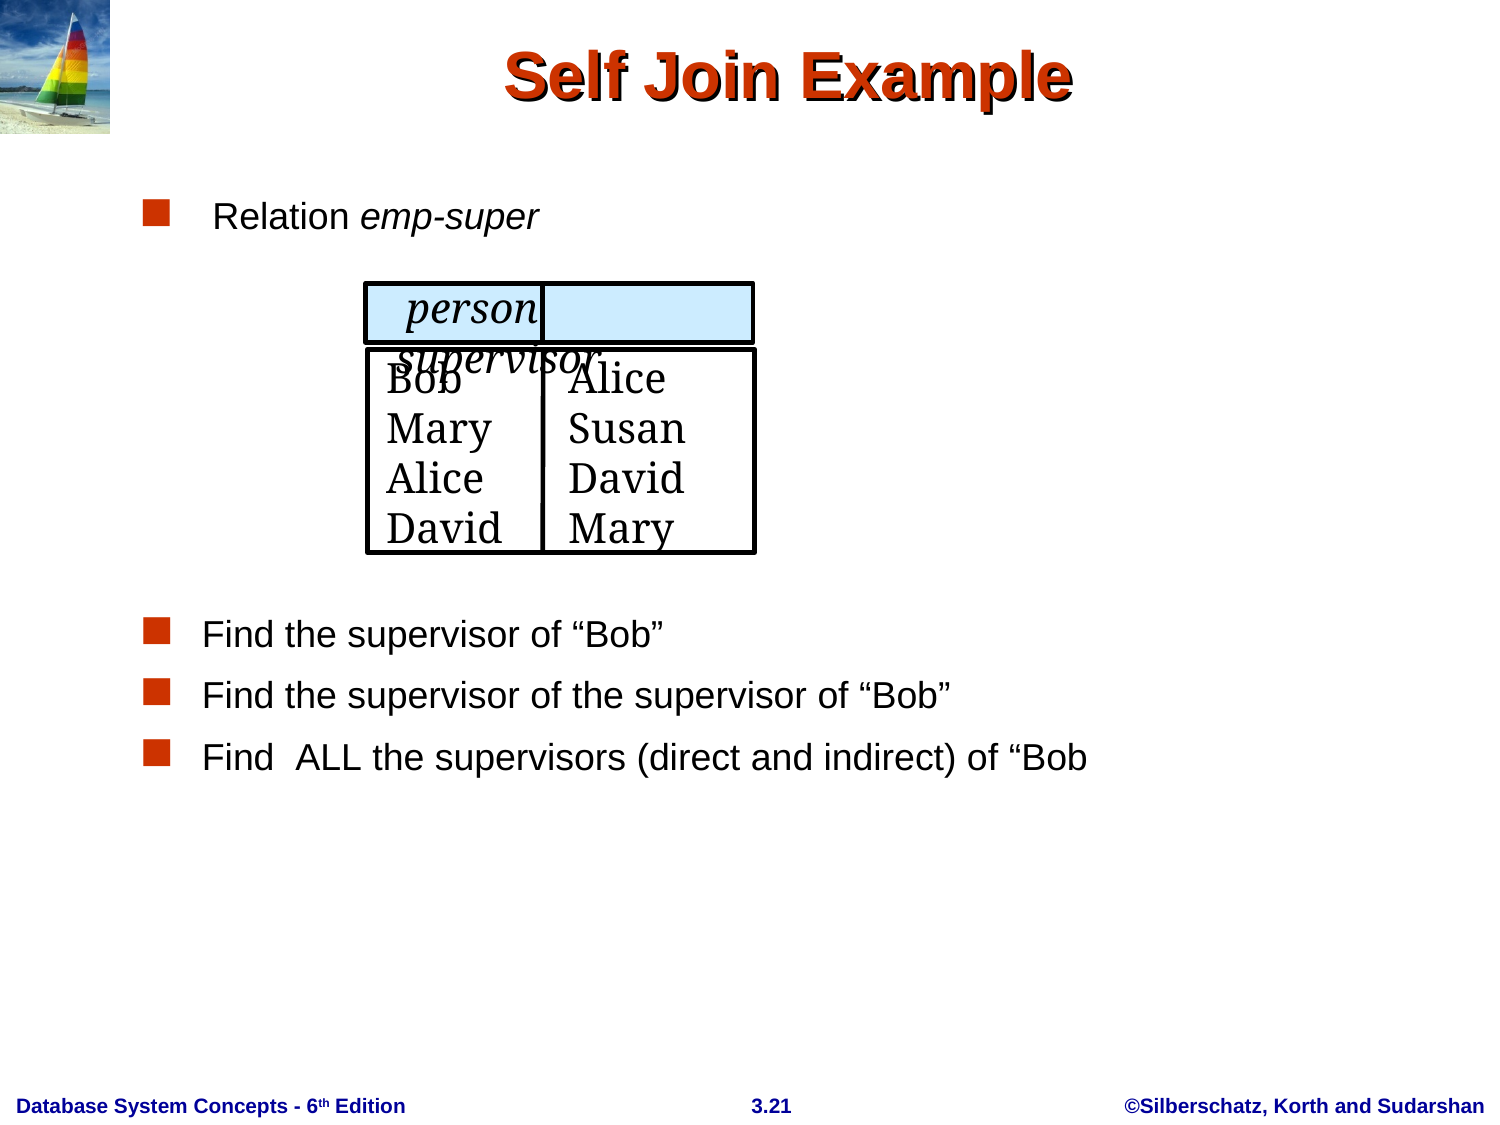

# Self Join Example
 Relation emp-super
 person supervisor
Bob	 Alice
Mary	 Susan
Alice	 David
David 	 Mary
 Find the supervisor of “Bob”
 Find the supervisor of the supervisor of “Bob”
 Find ALL the supervisors (direct and indirect) of “Bob